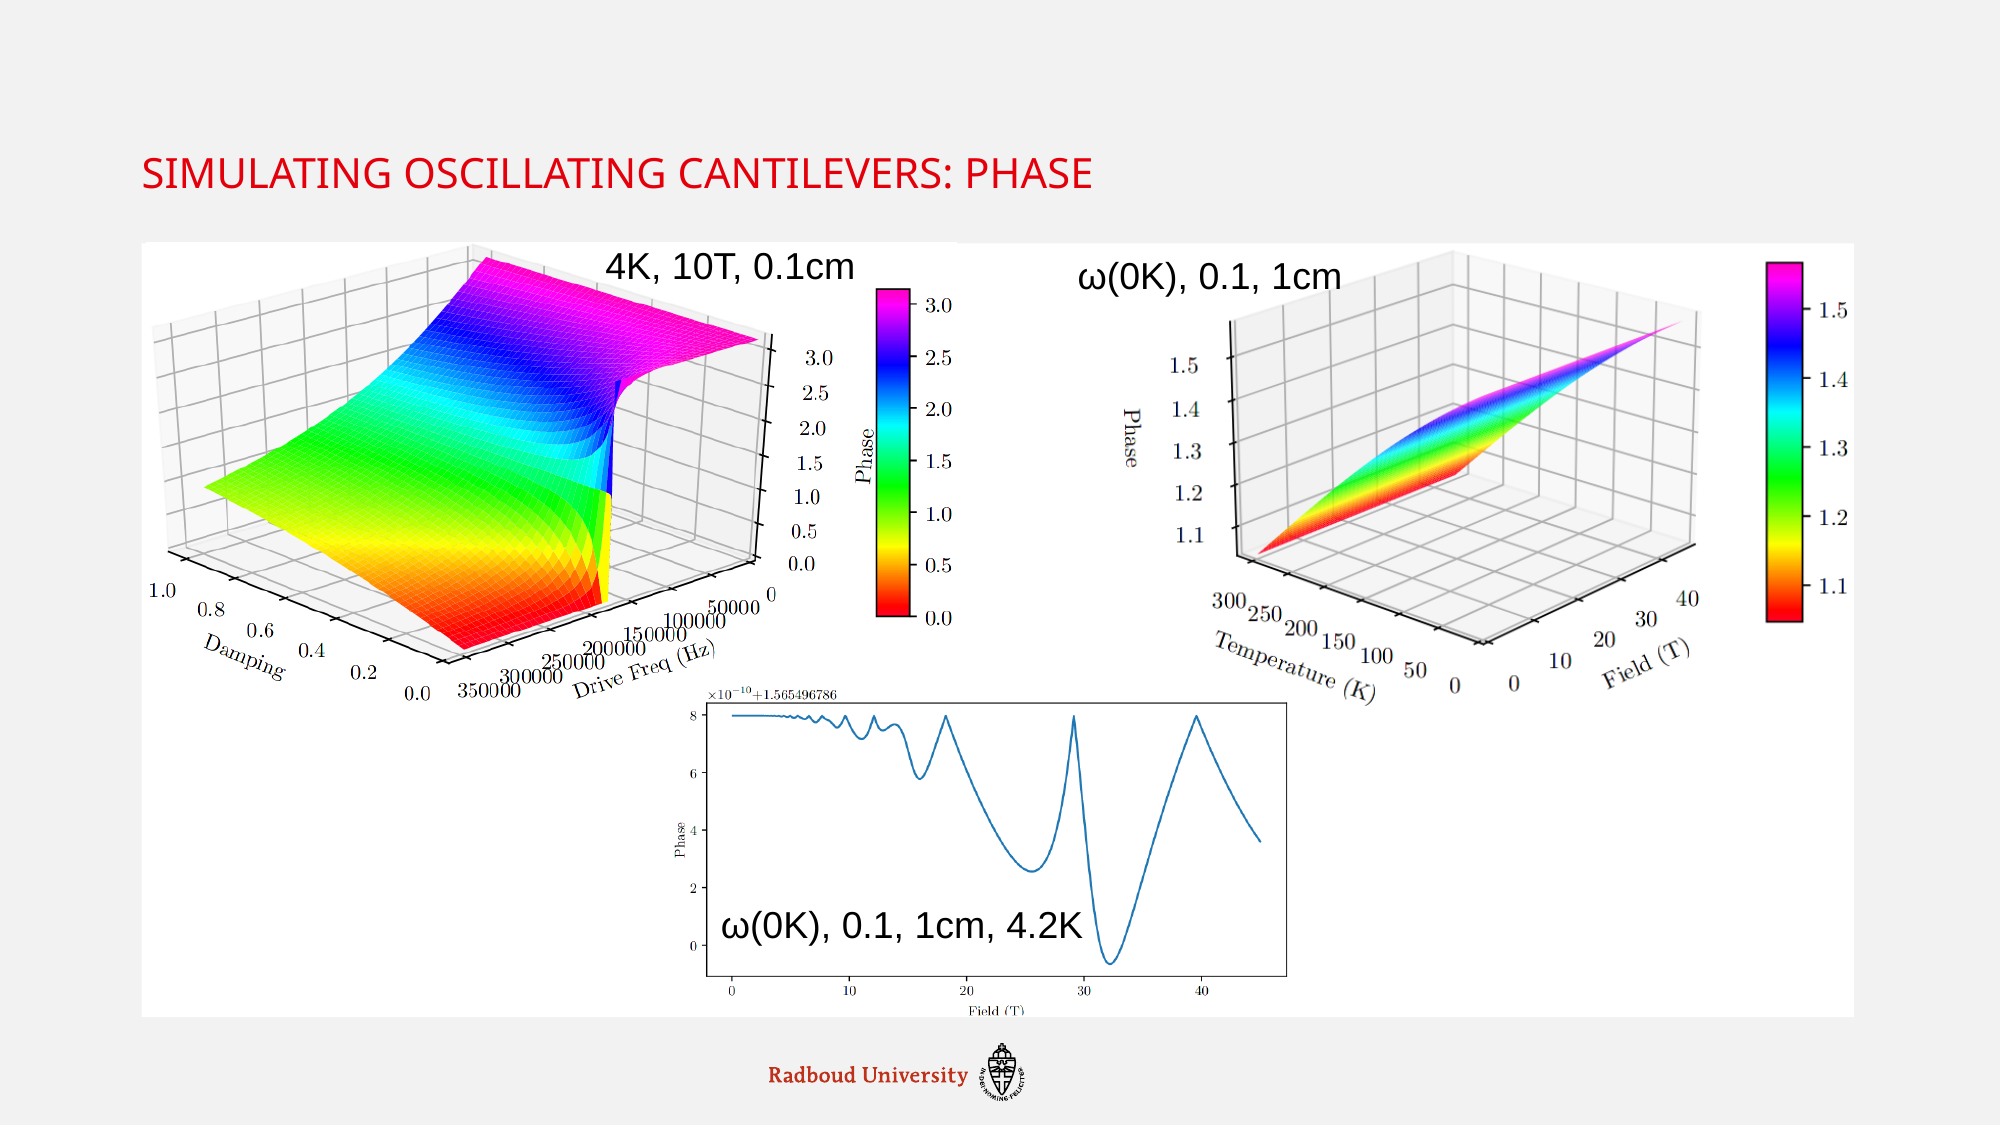

# Simulating oscillating cantilevers: Phase
4K, 10T, 0.1cm
ω(0K), 0.1, 1cm
ω(0K), 0.1, 1cm, 4.2K